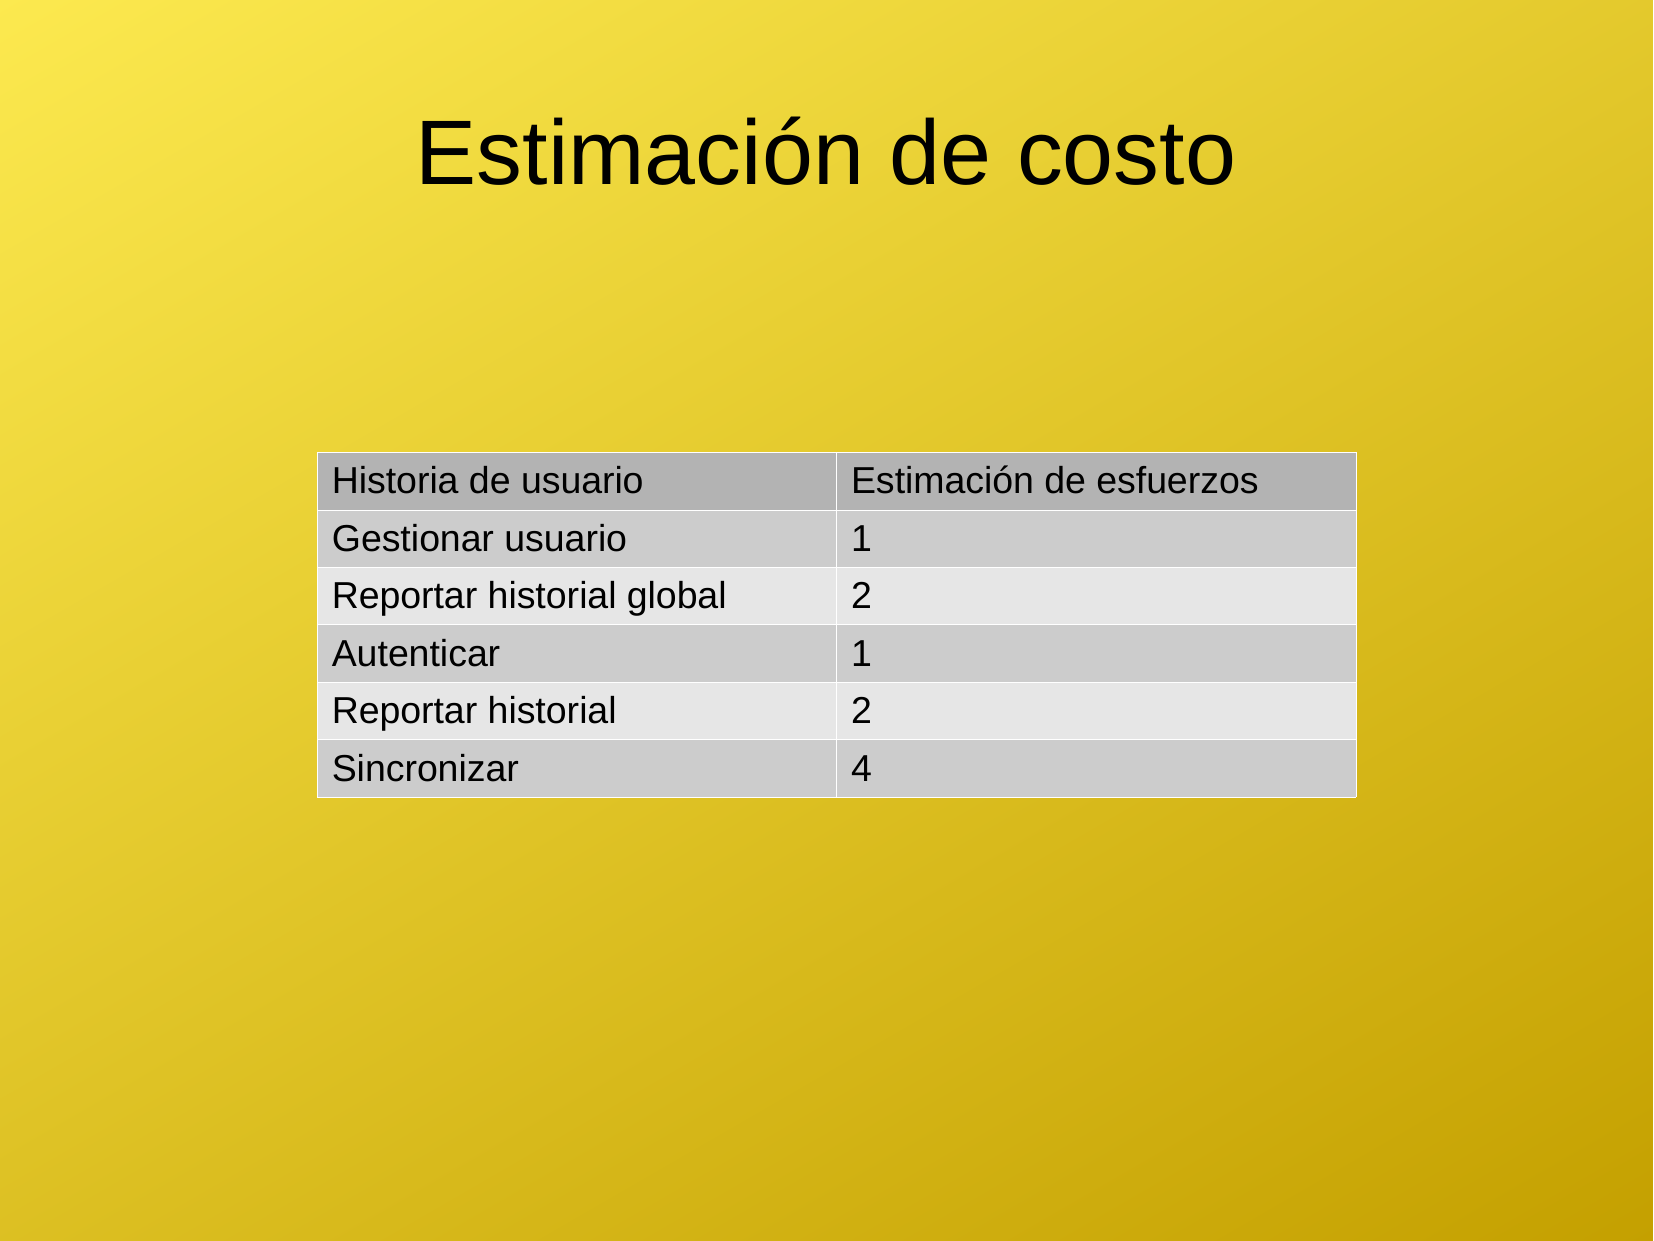

# Estimación de costo
| Historia de usuario | Estimación de esfuerzos |
| --- | --- |
| Gestionar usuario | 1 |
| Reportar historial global | 2 |
| Autenticar | 1 |
| Reportar historial | 2 |
| Sincronizar | 4 |